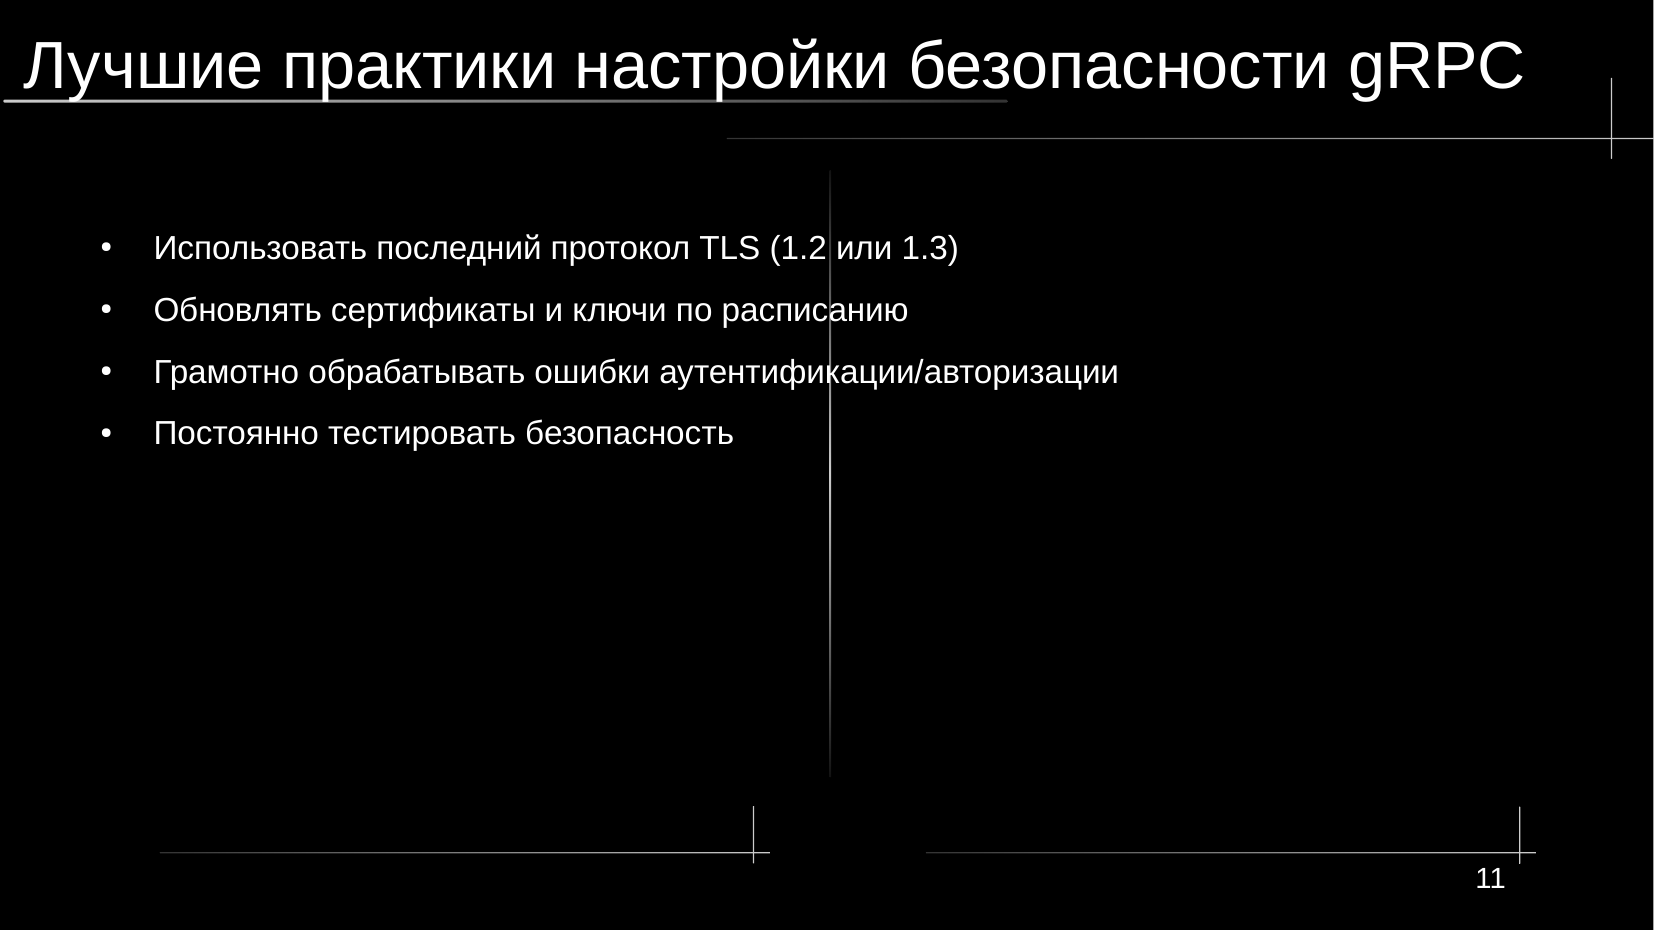

# Лучшие практики настройки безопасности gRPC
Использовать последний протокол TLS (1.2 или 1.3)
Обновлять сертификаты и ключи по расписанию
Грамотно обрабатывать ошибки аутентификации/авторизации
Постоянно тестировать безопасность
11